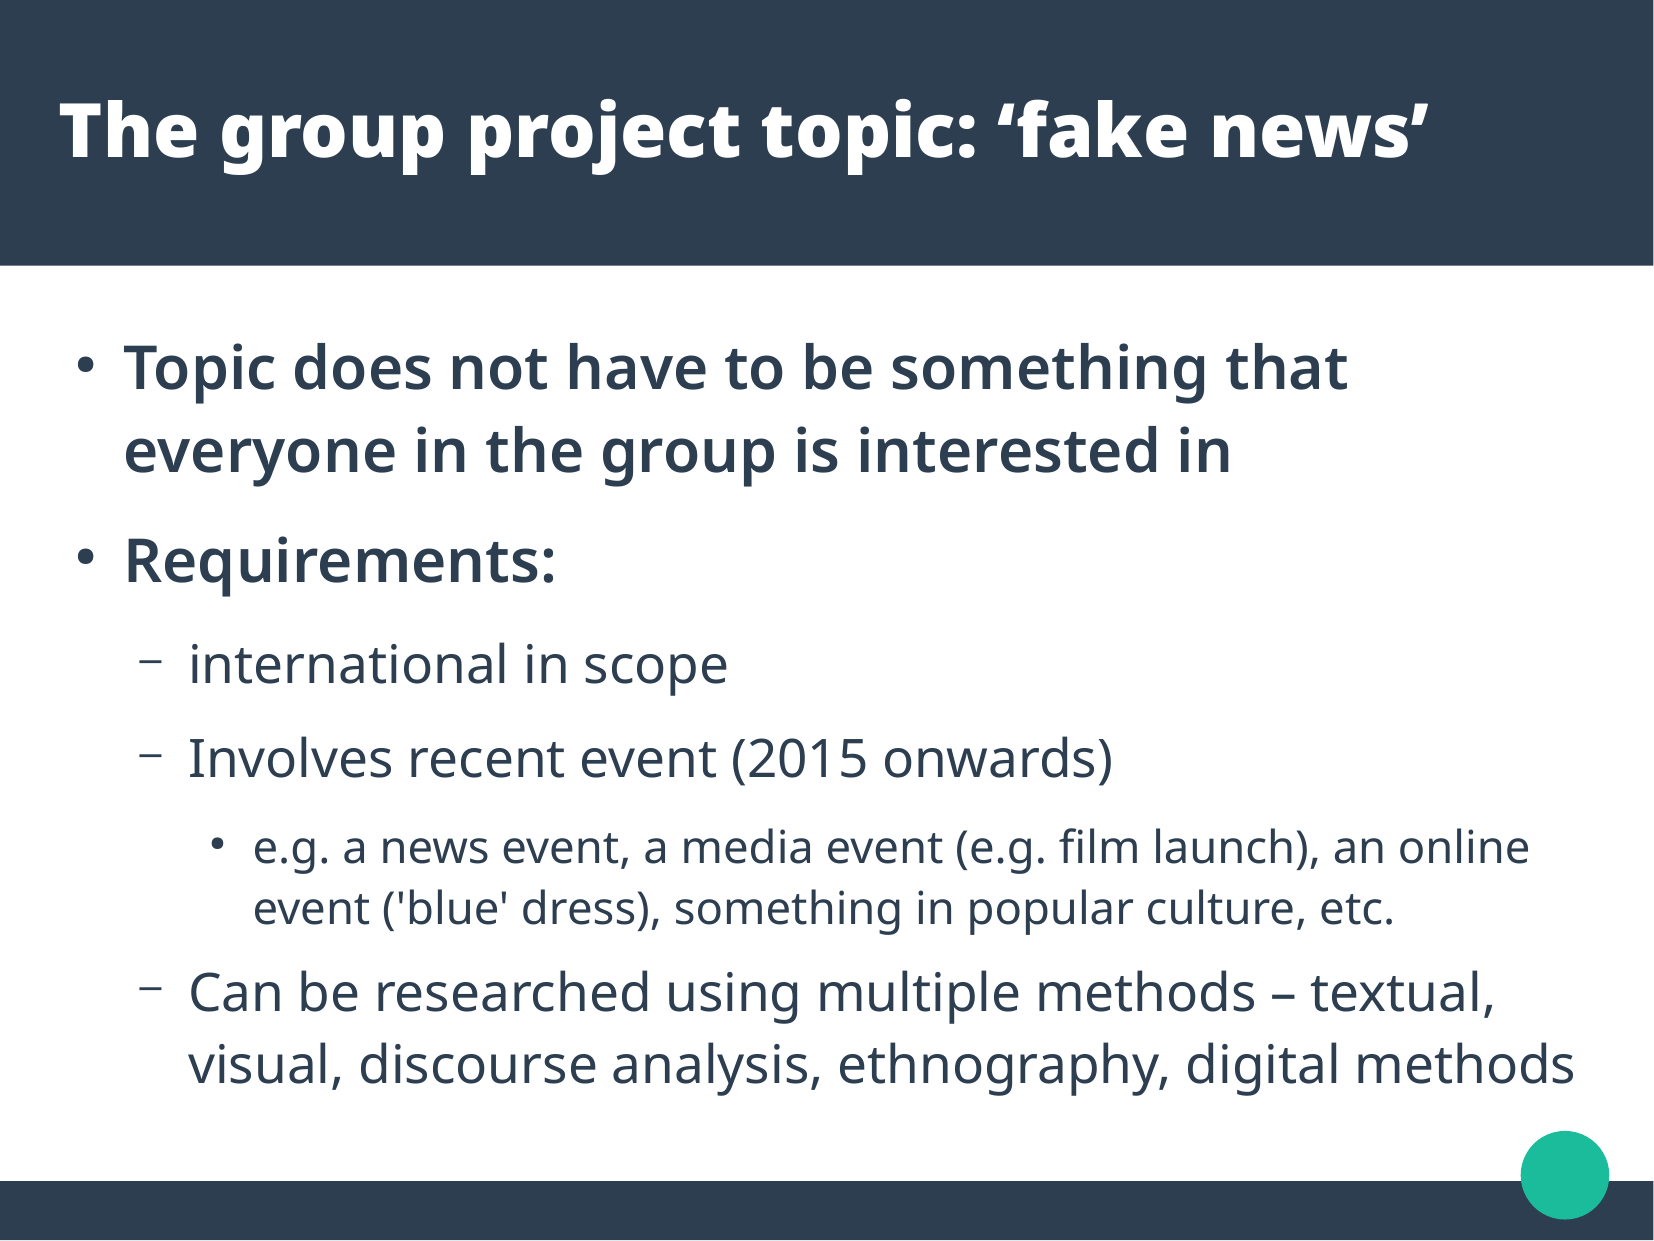

# The group project topic: ‘fake news’
Topic does not have to be something that everyone in the group is interested in
Requirements:
international in scope
Involves recent event (2015 onwards)
e.g. a news event, a media event (e.g. film launch), an online event ('blue' dress), something in popular culture, etc.
Can be researched using multiple methods – textual, visual, discourse analysis, ethnography, digital methods